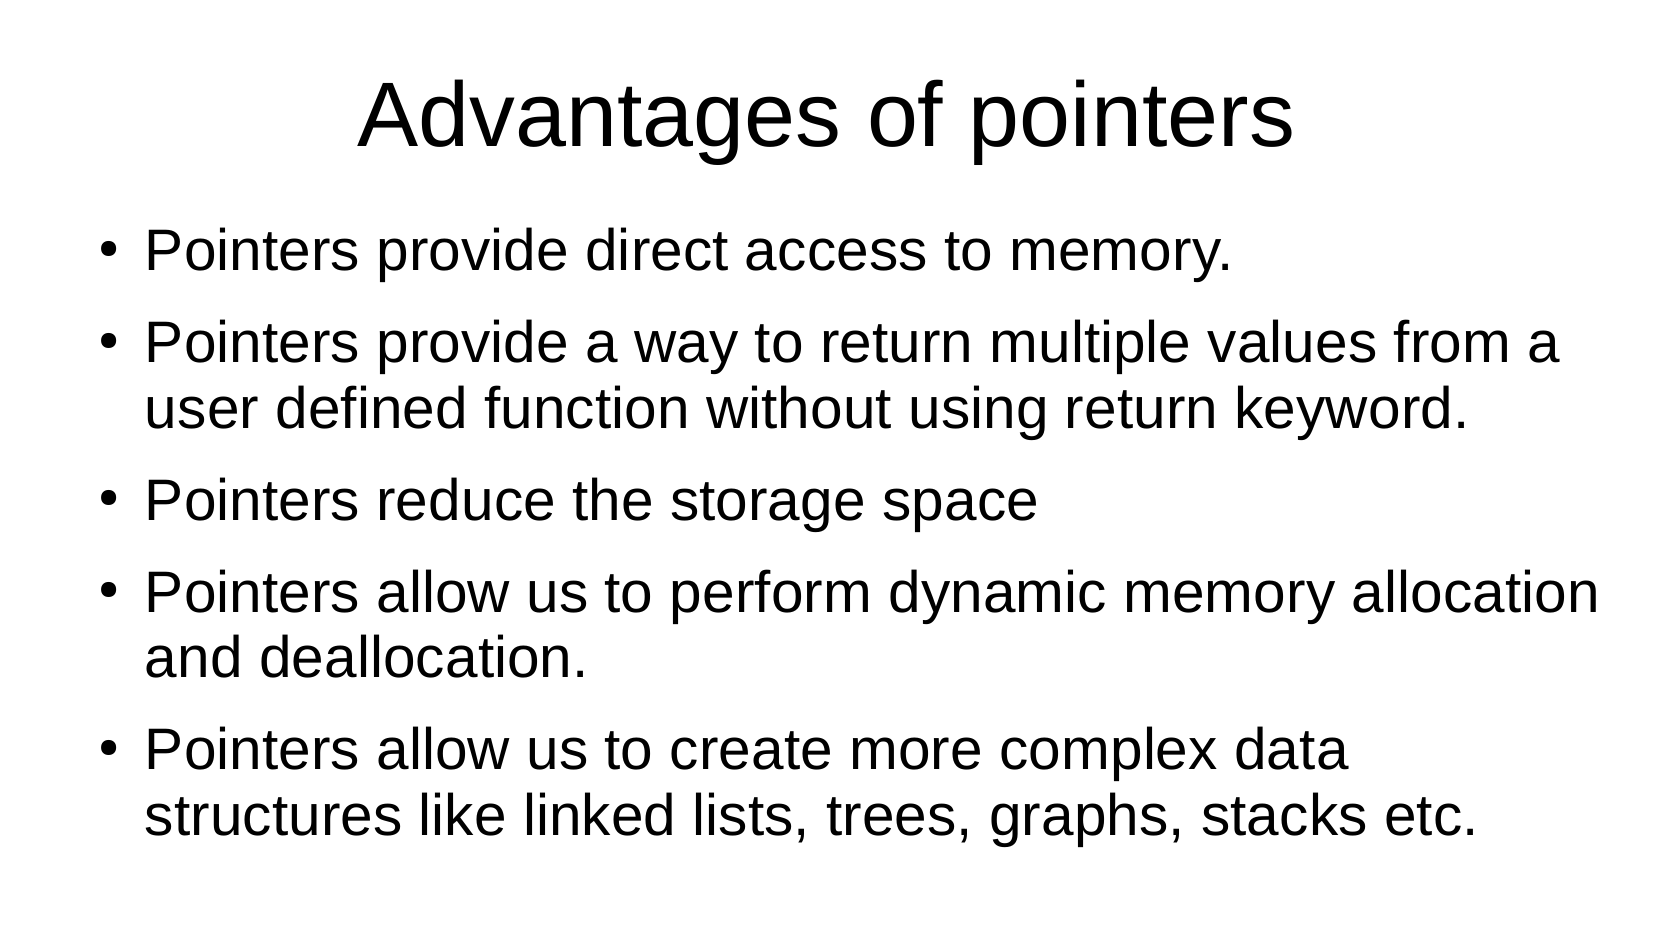

# Advantages of pointers
Pointers provide direct access to memory.
Pointers provide a way to return multiple values from a user defined function without using return keyword.
Pointers reduce the storage space
Pointers allow us to perform dynamic memory allocation and deallocation.
Pointers allow us to create more complex data structures like linked lists, trees, graphs, stacks etc.